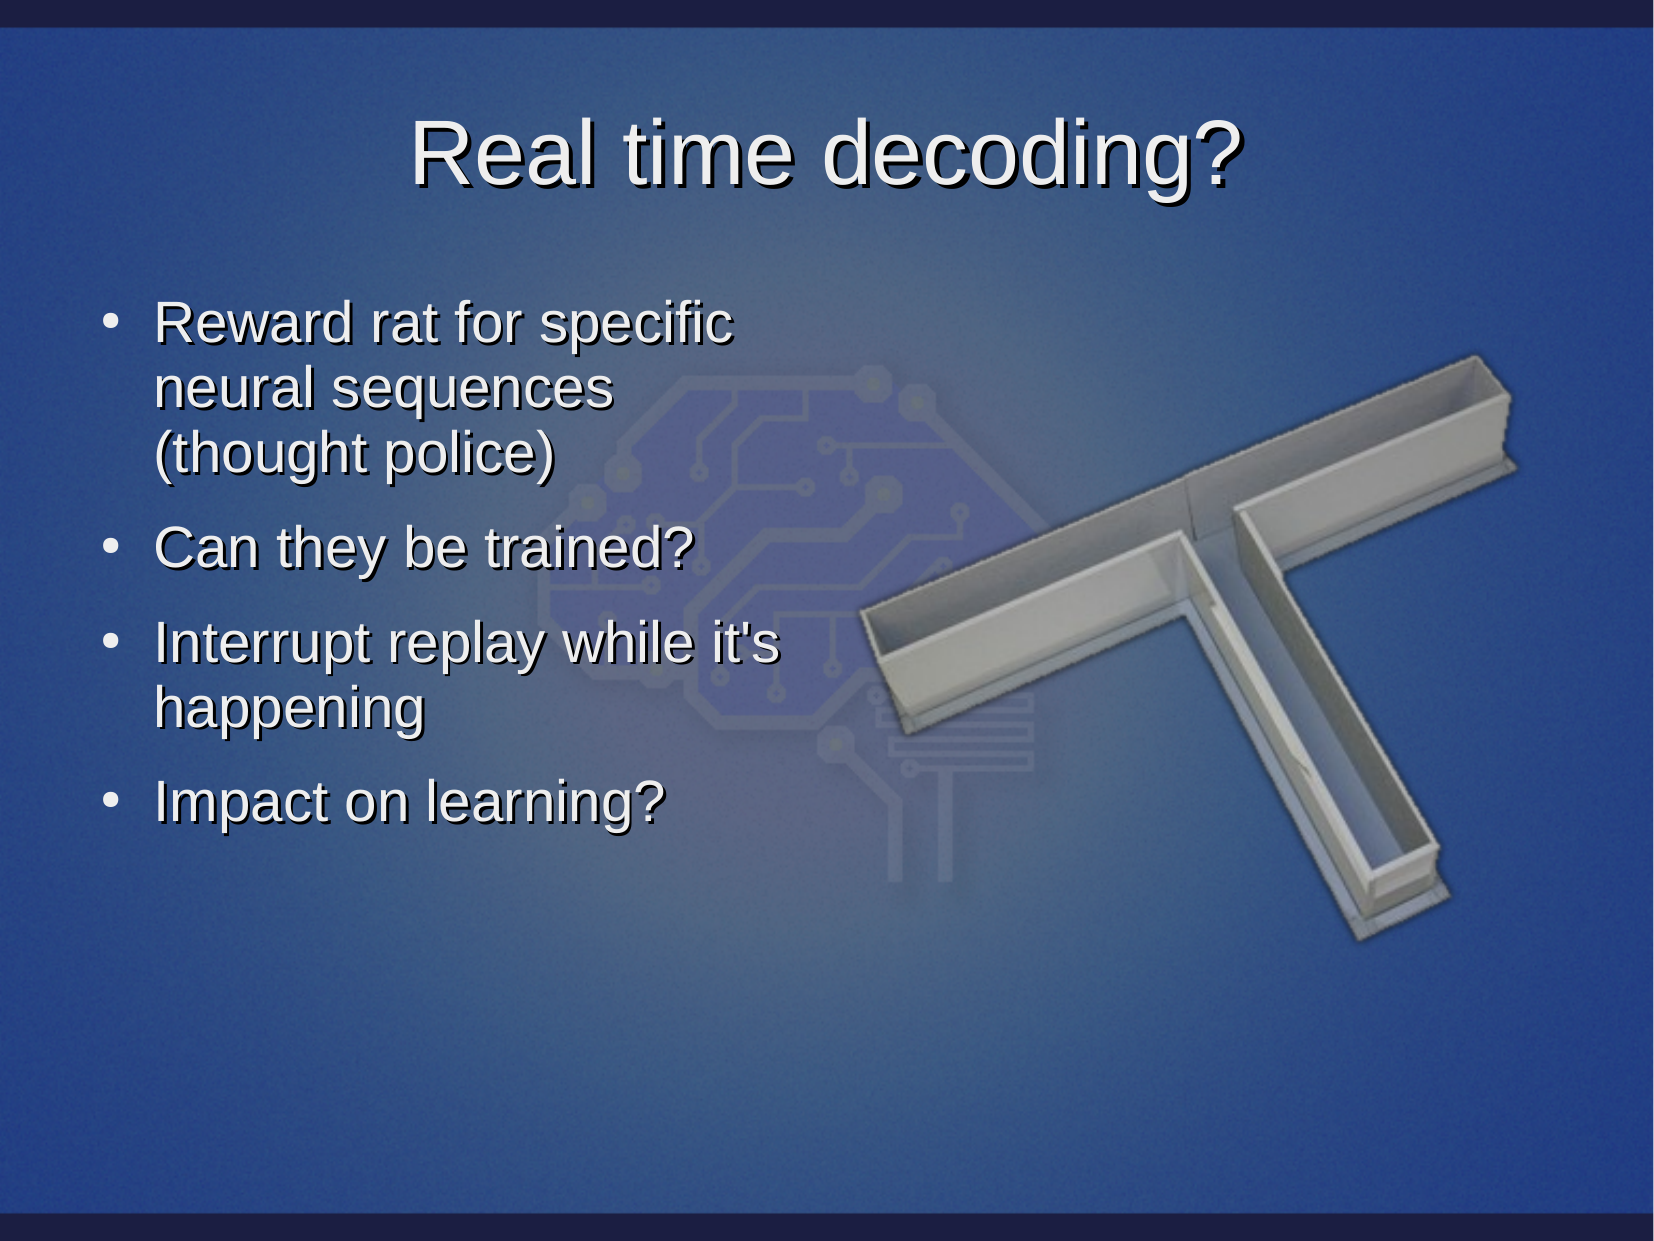

# Real time decoding?
Reward rat for specific neural sequences (thought police)
Can they be trained?
Interrupt replay while it's happening
Impact on learning?